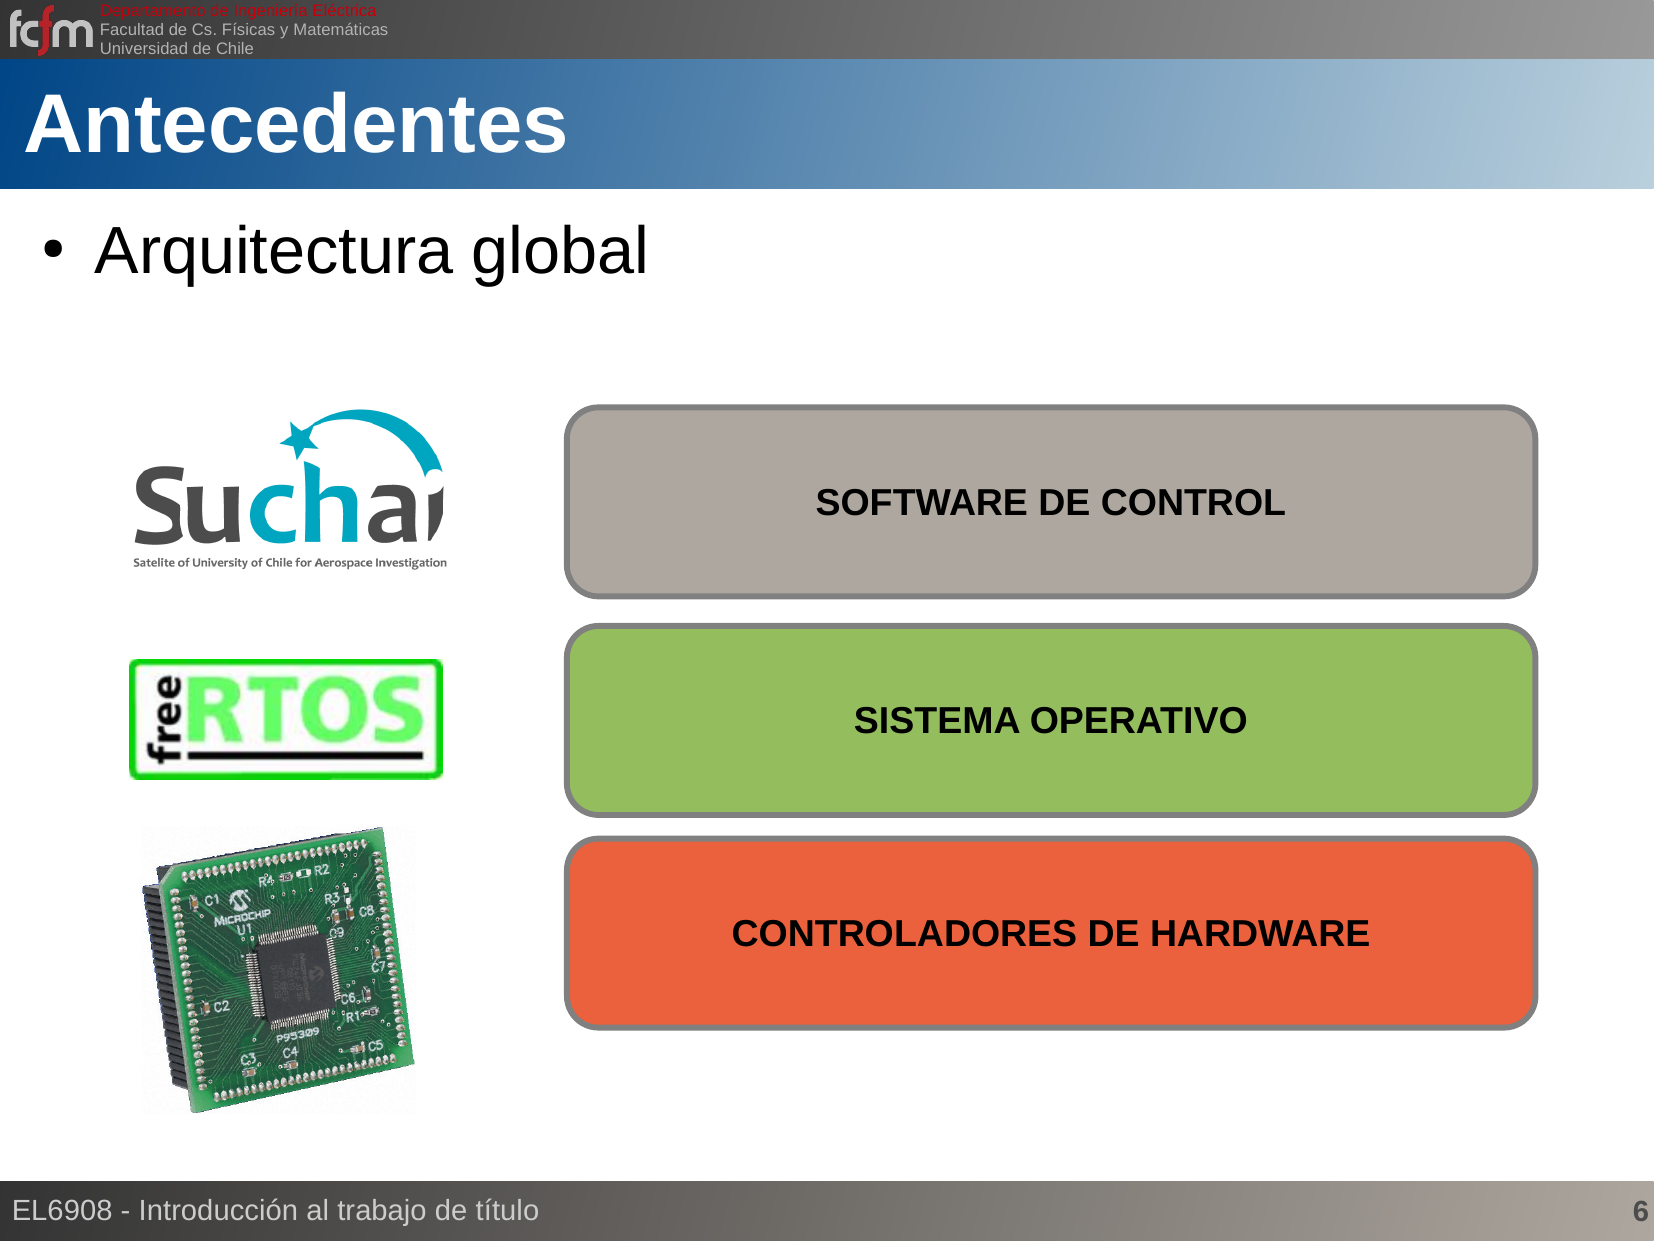

# Antecedentes
Arquitectura global
SOFTWARE DE CONTROL
SISTEMA OPERATIVO
CONTROLADORES DE HARDWARE
EL6908 - Introducción al trabajo de título
6